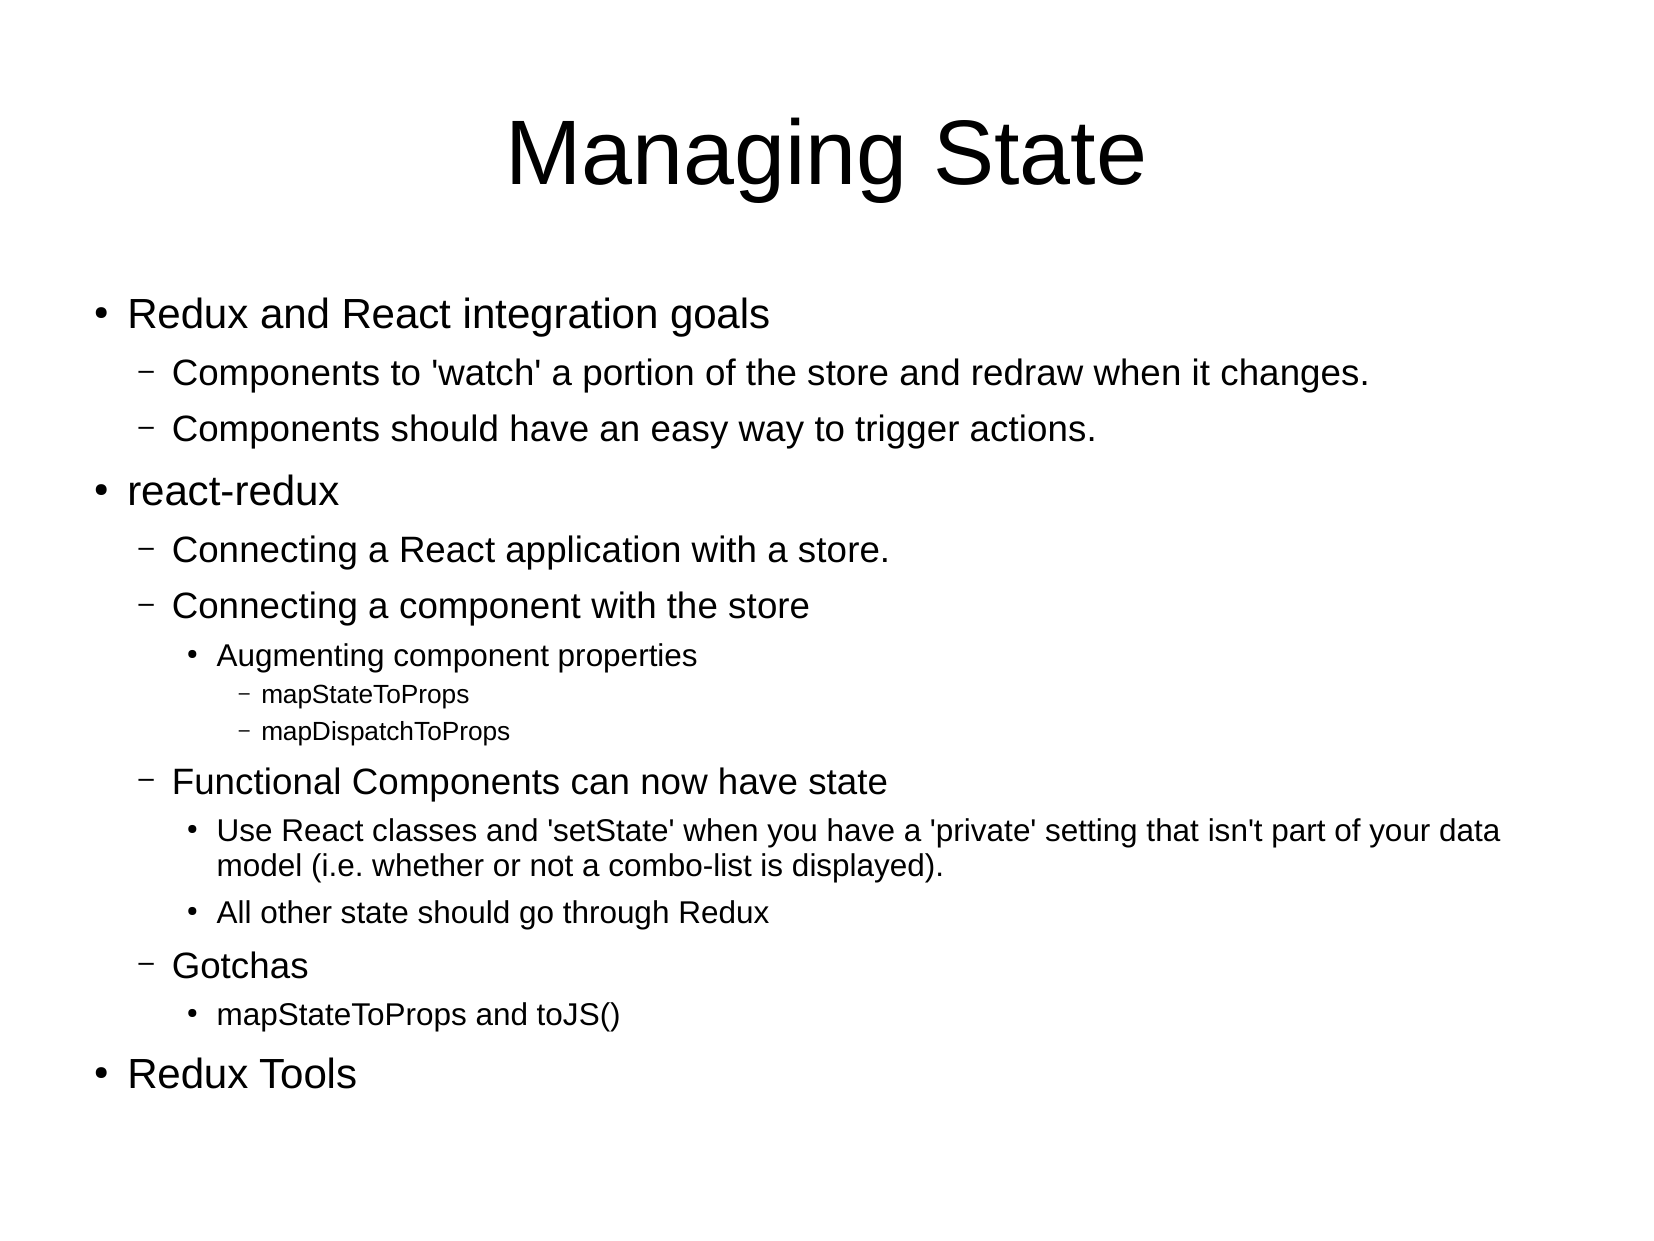

# Managing State
Redux and React integration goals
Components to 'watch' a portion of the store and redraw when it changes.
Components should have an easy way to trigger actions.
react-redux
Connecting a React application with a store.
Connecting a component with the store
Augmenting component properties
mapStateToProps
mapDispatchToProps
Functional Components can now have state
Use React classes and 'setState' when you have a 'private' setting that isn't part of your data model (i.e. whether or not a combo-list is displayed).
All other state should go through Redux
Gotchas
mapStateToProps and toJS()
Redux Tools